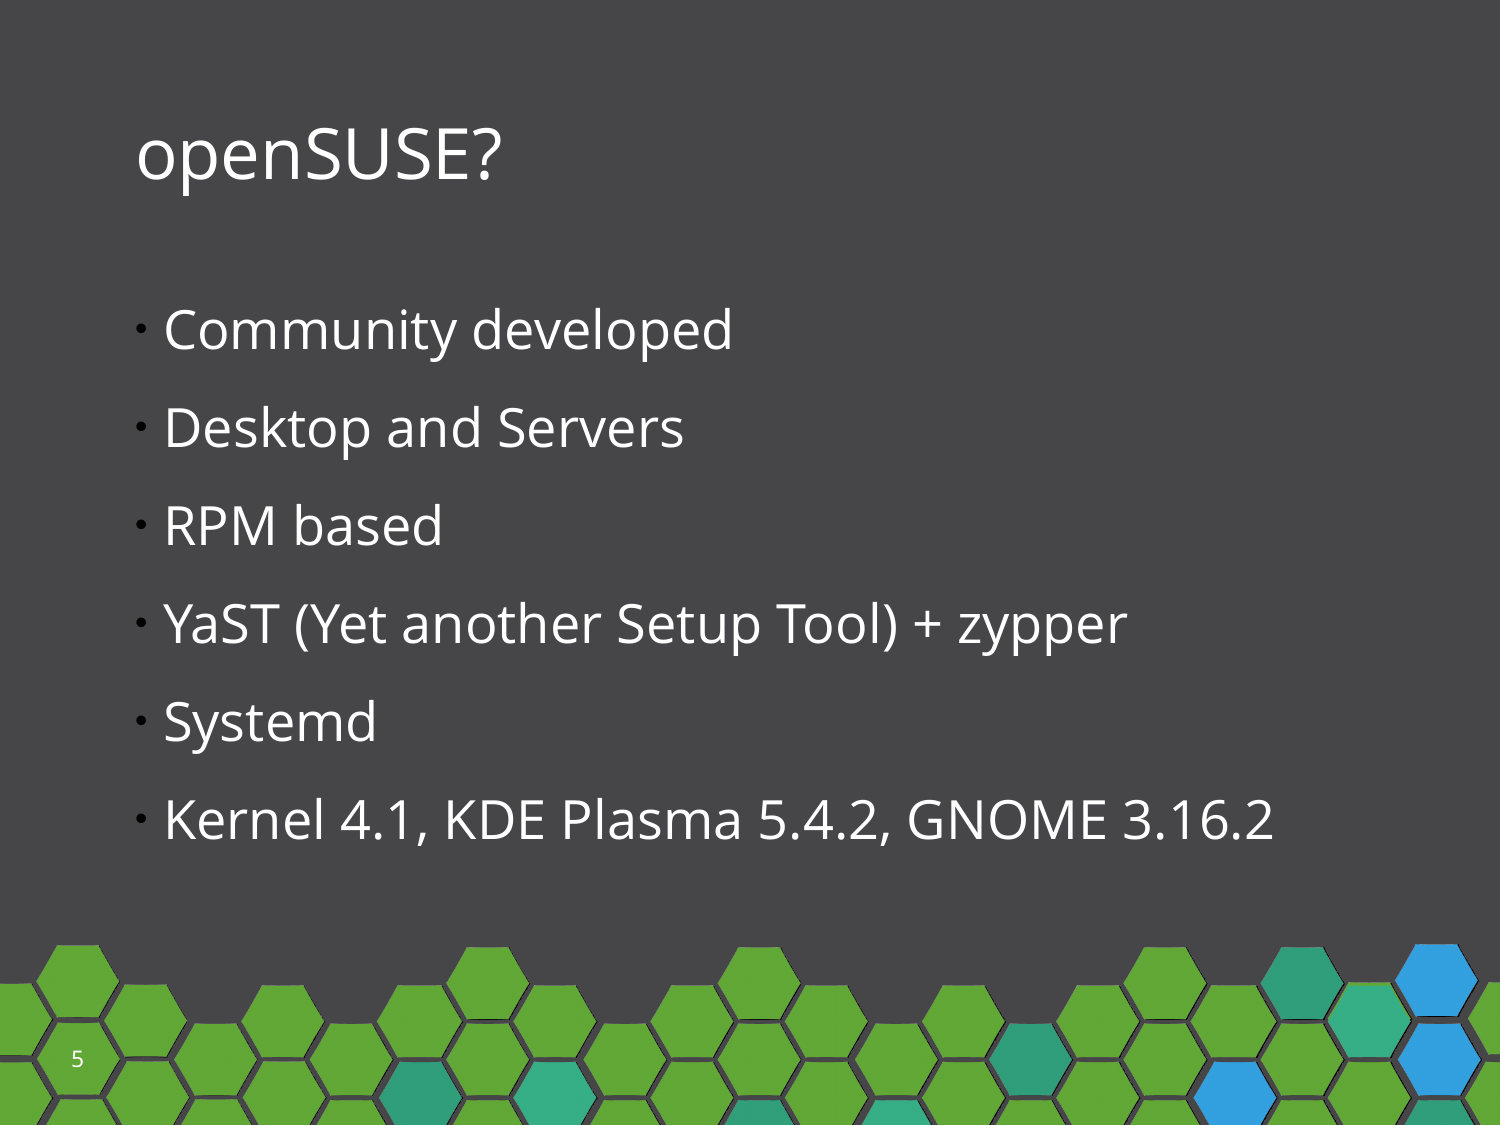

# openSUSE?
Community developed
Desktop and Servers
RPM based
YaST (Yet another Setup Tool) + zypper
Systemd
Kernel 4.1, KDE Plasma 5.4.2, GNOME 3.16.2